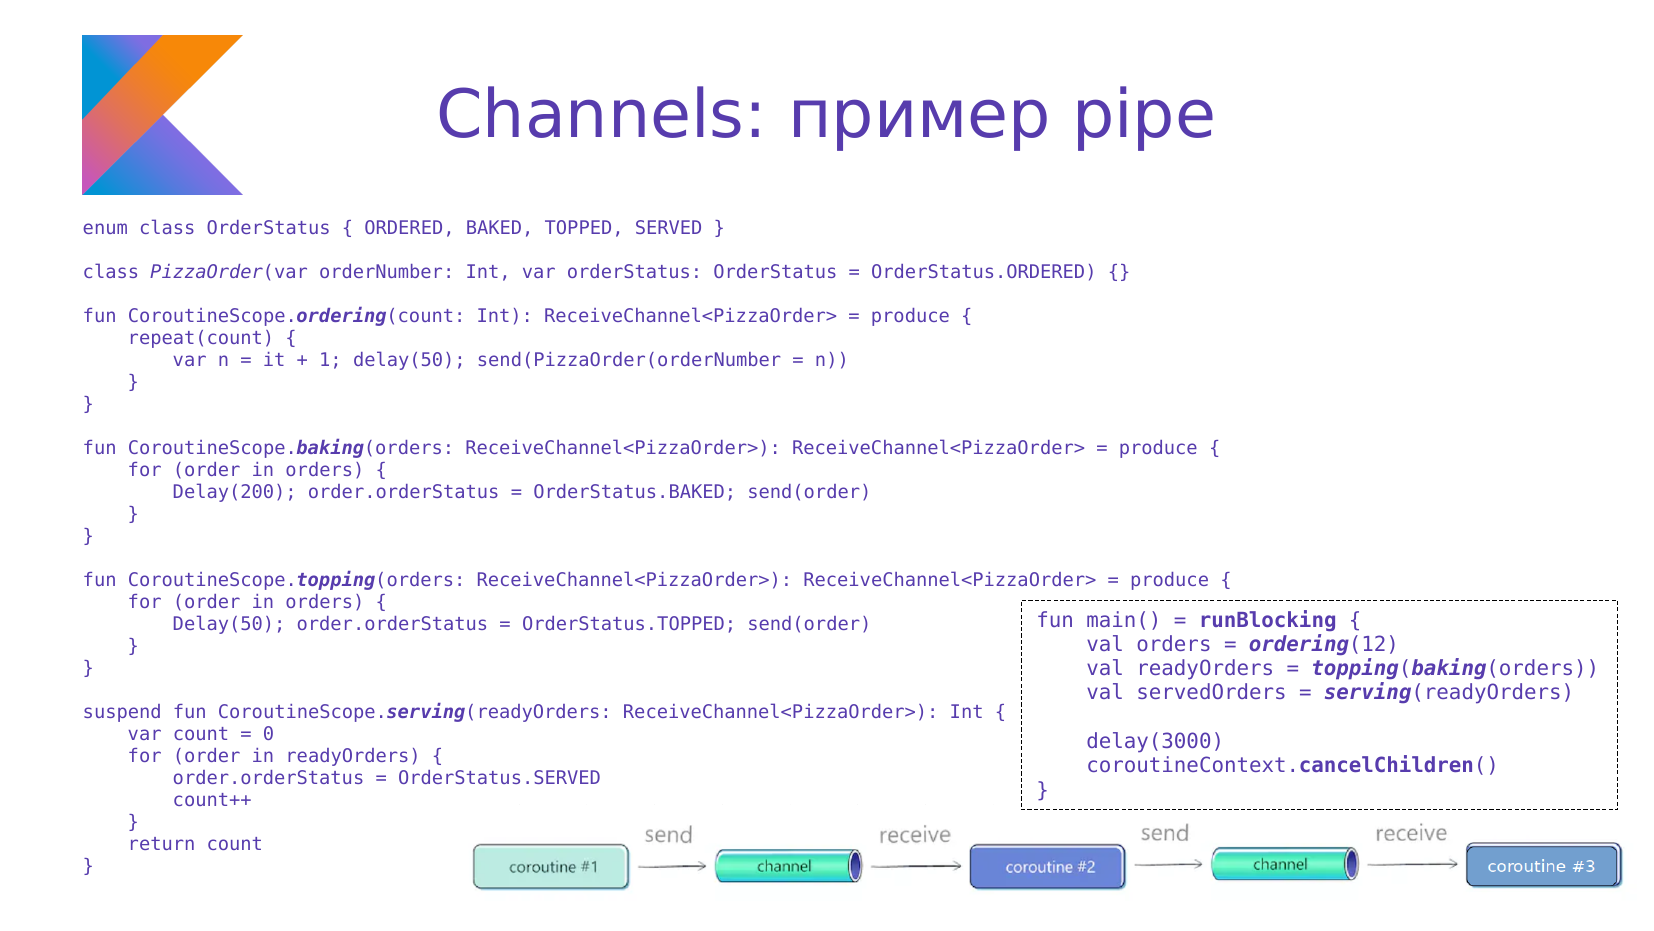

# Channels: пример pipe
enum class OrderStatus { ORDERED, BAKED, TOPPED, SERVED }
class PizzaOrder(var orderNumber: Int, var orderStatus: OrderStatus = OrderStatus.ORDERED) {}
fun CoroutineScope.ordering(count: Int): ReceiveChannel<PizzaOrder> = produce {
 repeat(count) {
 var n = it + 1; delay(50); send(PizzaOrder(orderNumber = n))
 }
}
fun CoroutineScope.baking(orders: ReceiveChannel<PizzaOrder>): ReceiveChannel<PizzaOrder> = produce {
 for (order in orders) {
 Delay(200); order.orderStatus = OrderStatus.BAKED; send(order)
 }
}
fun CoroutineScope.topping(orders: ReceiveChannel<PizzaOrder>): ReceiveChannel<PizzaOrder> = produce {
 for (order in orders) {
 Delay(50); order.orderStatus = OrderStatus.TOPPED; send(order)
 }
}
suspend fun CoroutineScope.serving(readyOrders: ReceiveChannel<PizzaOrder>): Int {
 var count = 0
 for (order in readyOrders) {
 order.orderStatus = OrderStatus.SERVED
 count++
 }
 return count
}
fun main() = runBlocking {
 val orders = ordering(12)
 val readyOrders = topping(baking(orders))
 val servedOrders = serving(readyOrders)
 delay(3000)
 coroutineContext.cancelChildren()
}